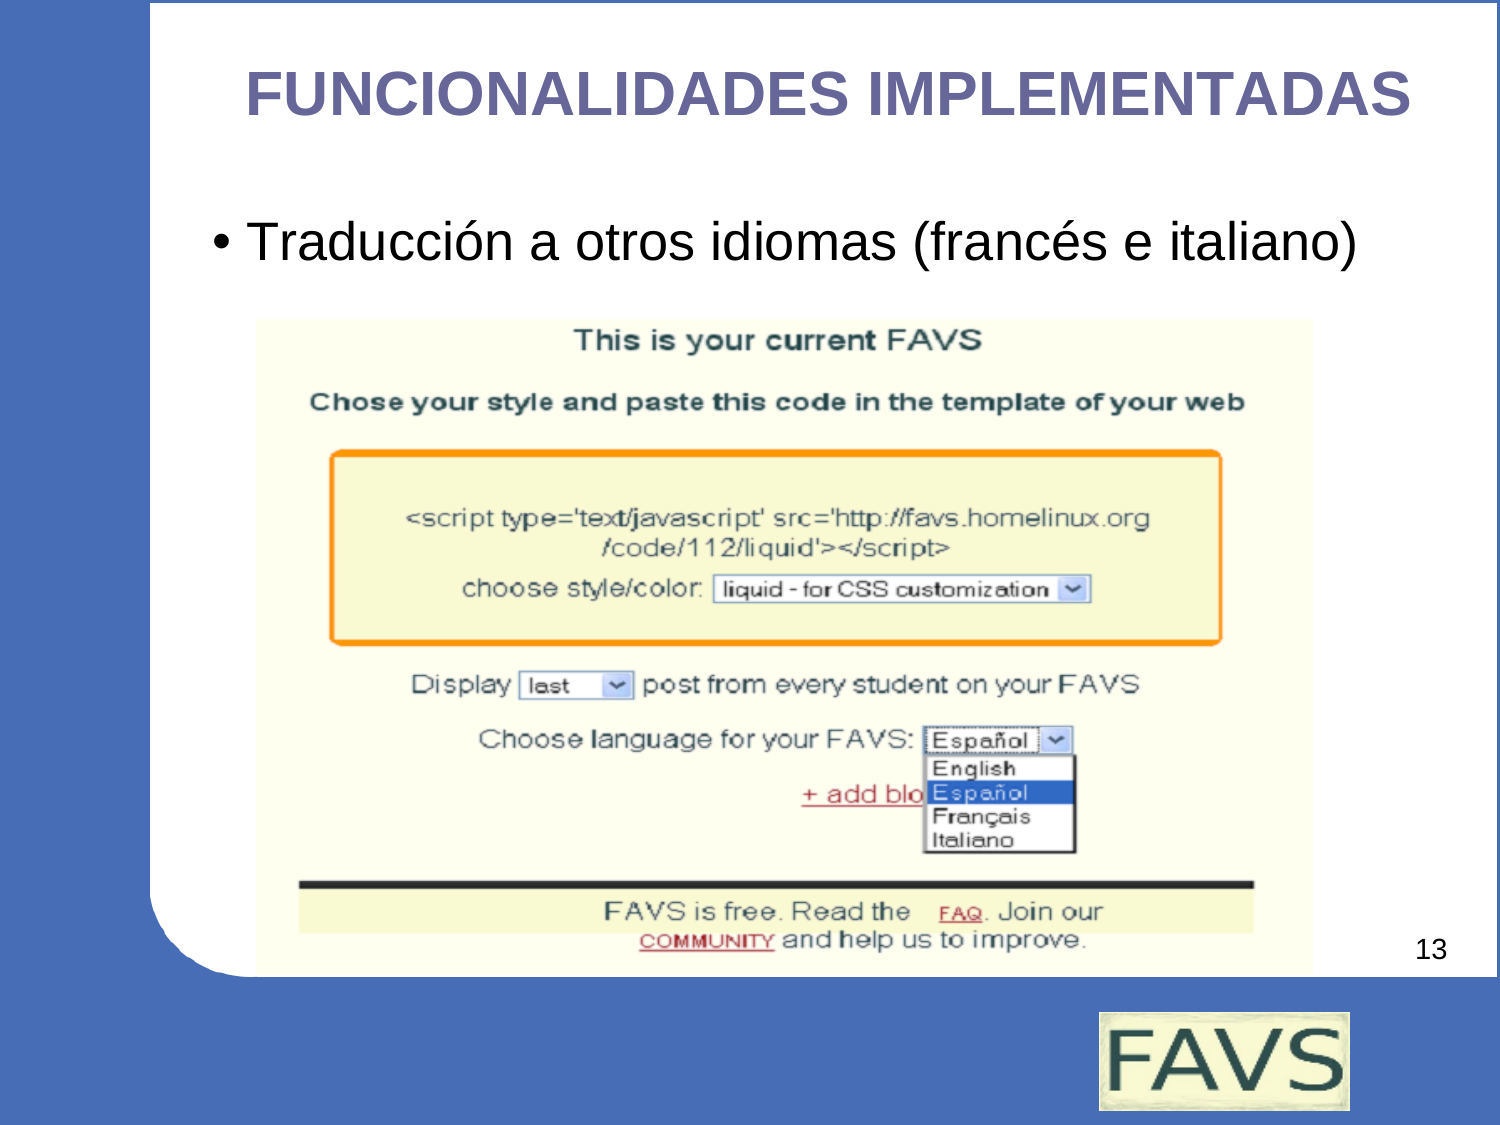

# FUNCIONALIDADES IMPLEMENTADAS
 Traducción a otros idiomas (francés e italiano)
13